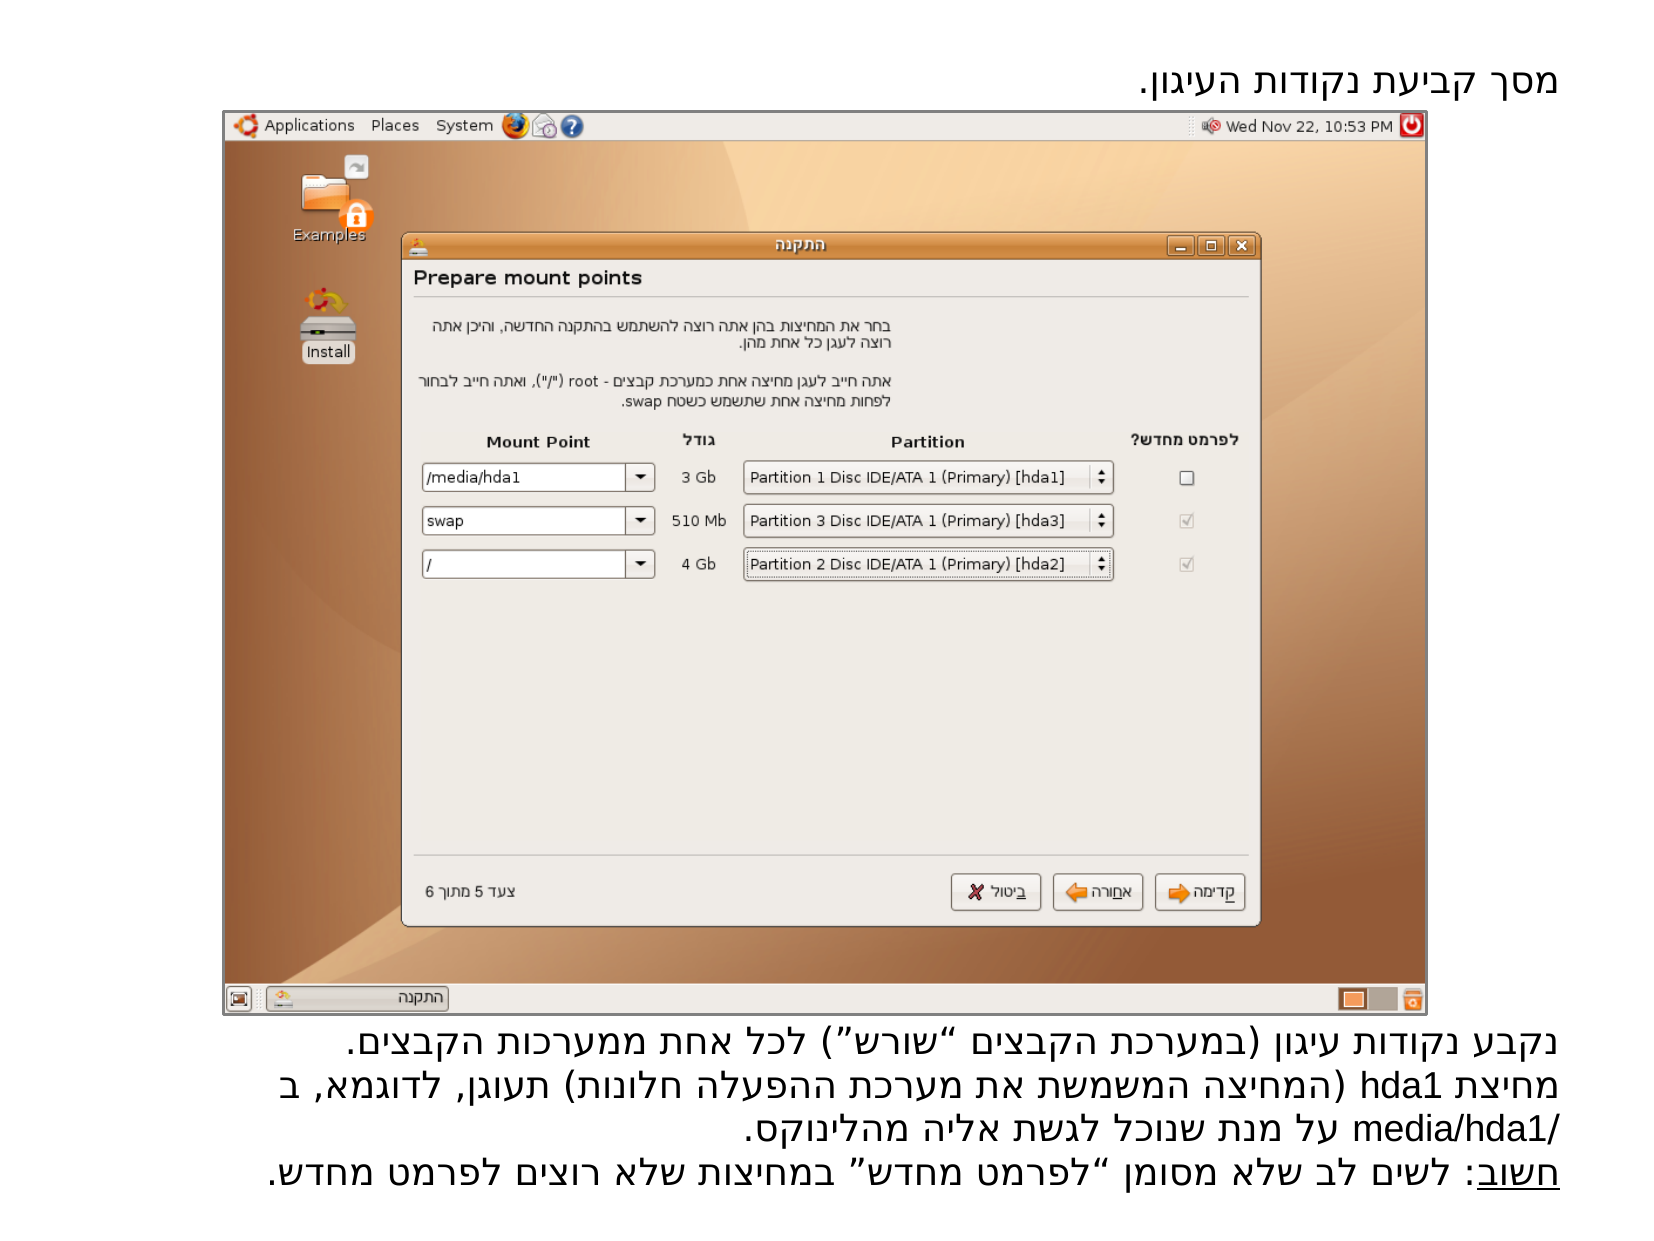

מסך קביעת נקודות העיגון.
נקבע נקודות עיגון (במערכת הקבצים “שורש”) לכל אחת ממערכות הקבצים.
מחיצת hda1 (המחיצה המשמשת את מערכת ההפעלה חלונות) תעוגן, לדוגמא, ב /media/hda1 על מנת שנוכל לגשת אליה מהלינוקס.
חשוב: לשים לב שלא מסומן “לפרמט מחדש” במחיצות שלא רוצים לפרמט מחדש.